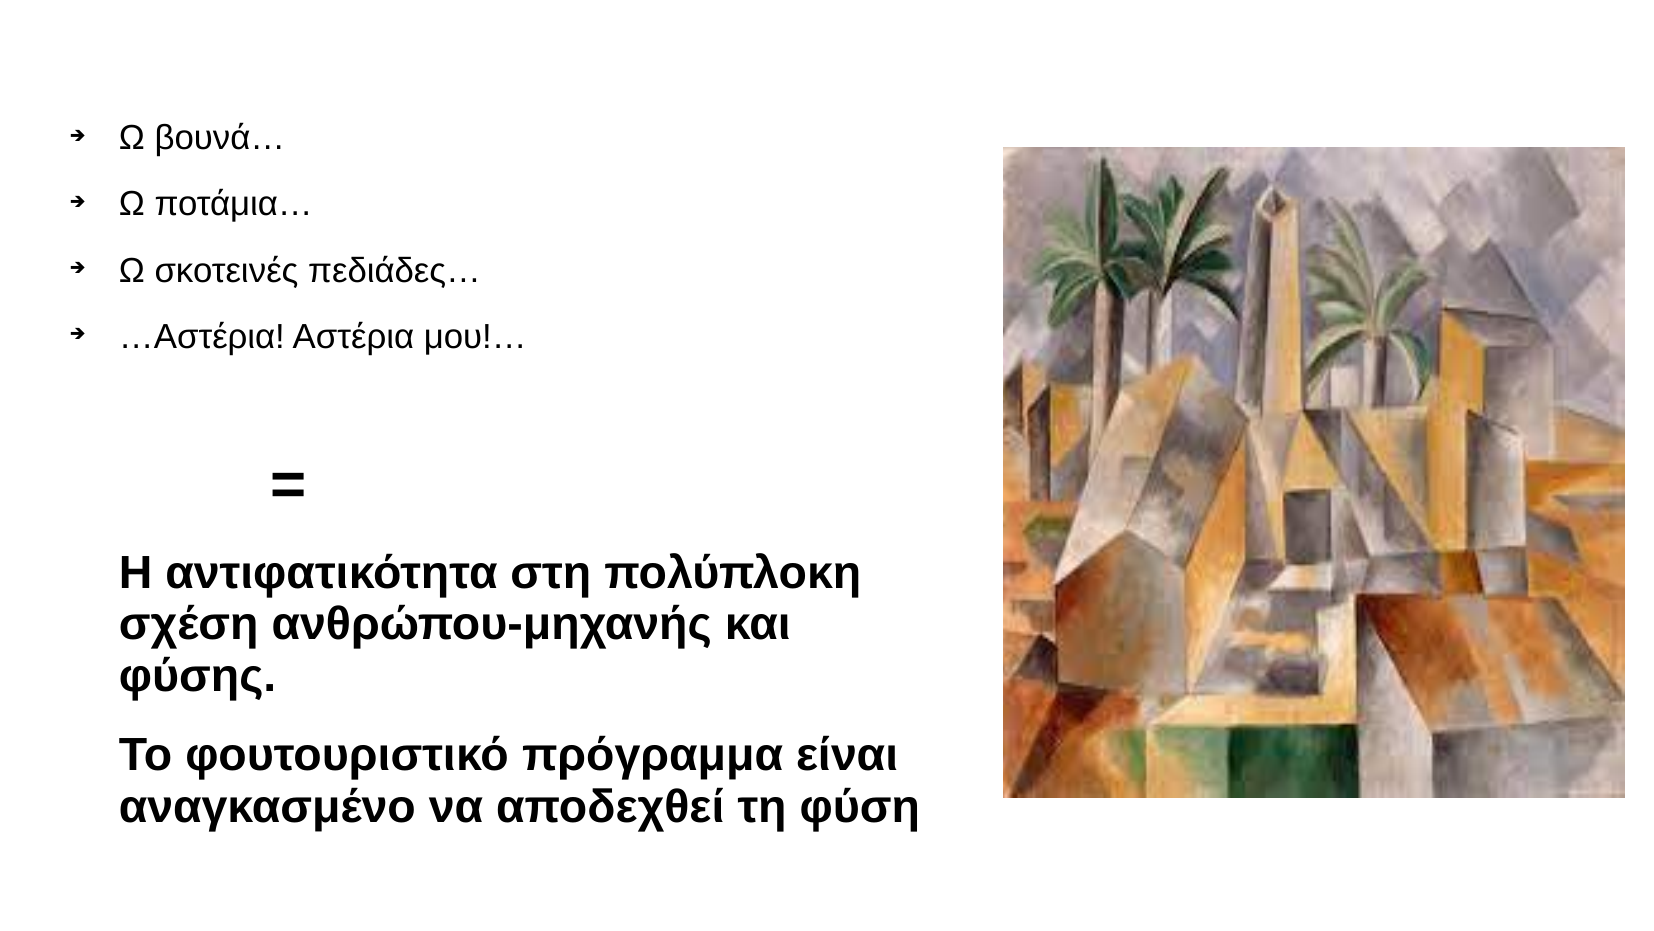

# Ω βουνά…
Ω ποτάμια…
Ω σκοτεινές πεδιάδες…
…Αστέρια! Αστέρια μου!…
 =
Η αντιφατικότητα στη πολύπλοκη σχέση ανθρώπου-μηχανής και φύσης.
Το φουτουριστικό πρόγραμμα είναι αναγκασμένο να αποδεχθεί τη φύση